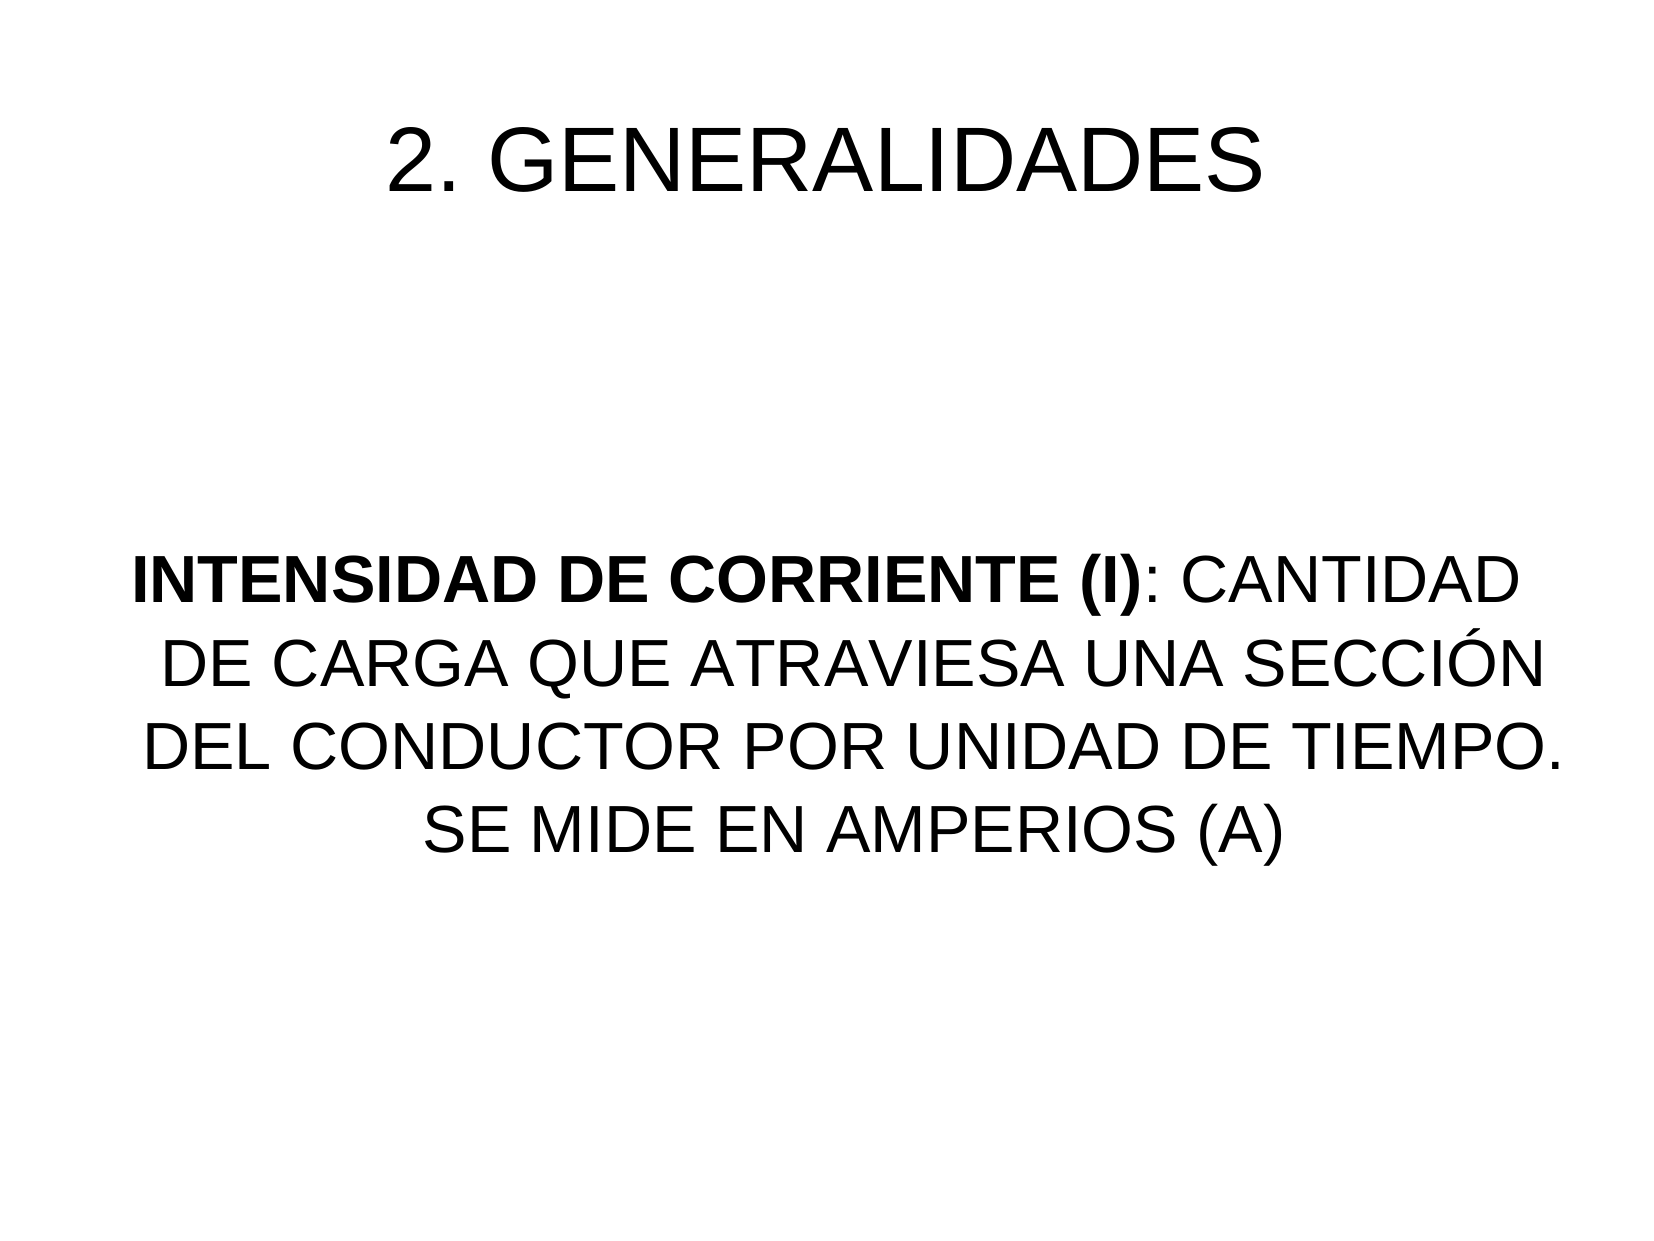

# 2. GENERALIDADES
INTENSIDAD DE CORRIENTE (I): CANTIDAD DE CARGA QUE ATRAVIESA UNA SECCIÓN DEL CONDUCTOR POR UNIDAD DE TIEMPO. SE MIDE EN AMPERIOS (A)